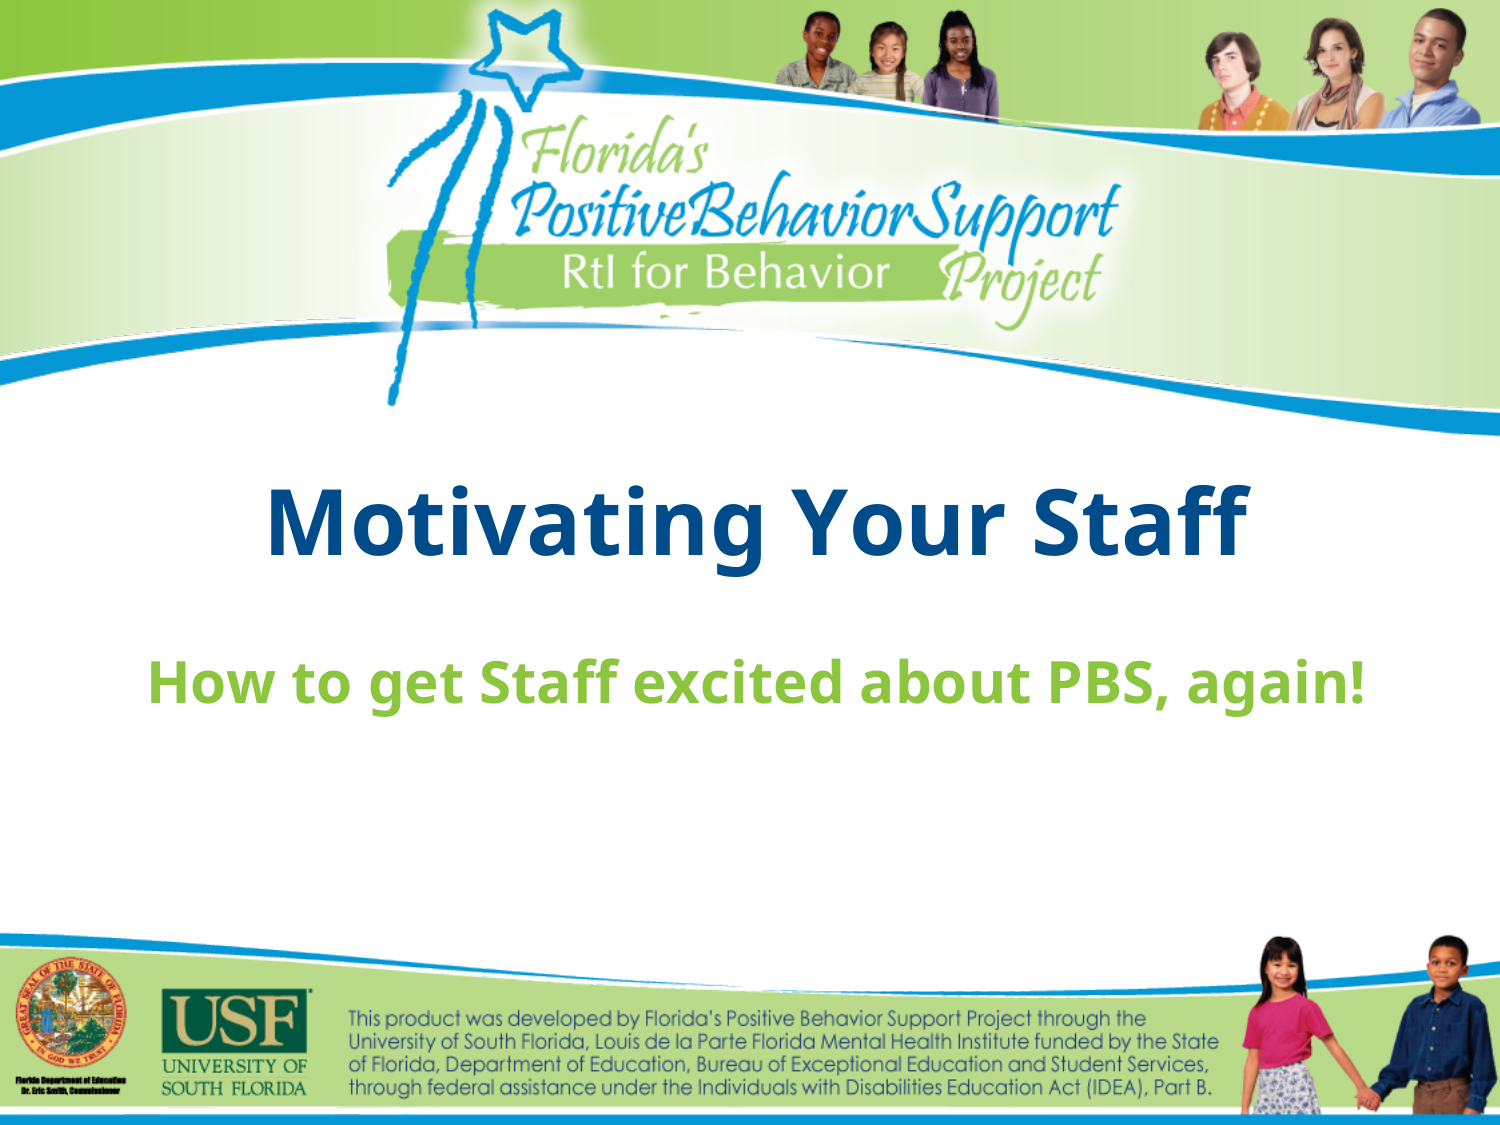

# Motivating Your Staff
How to get Staff excited about PBS, again!